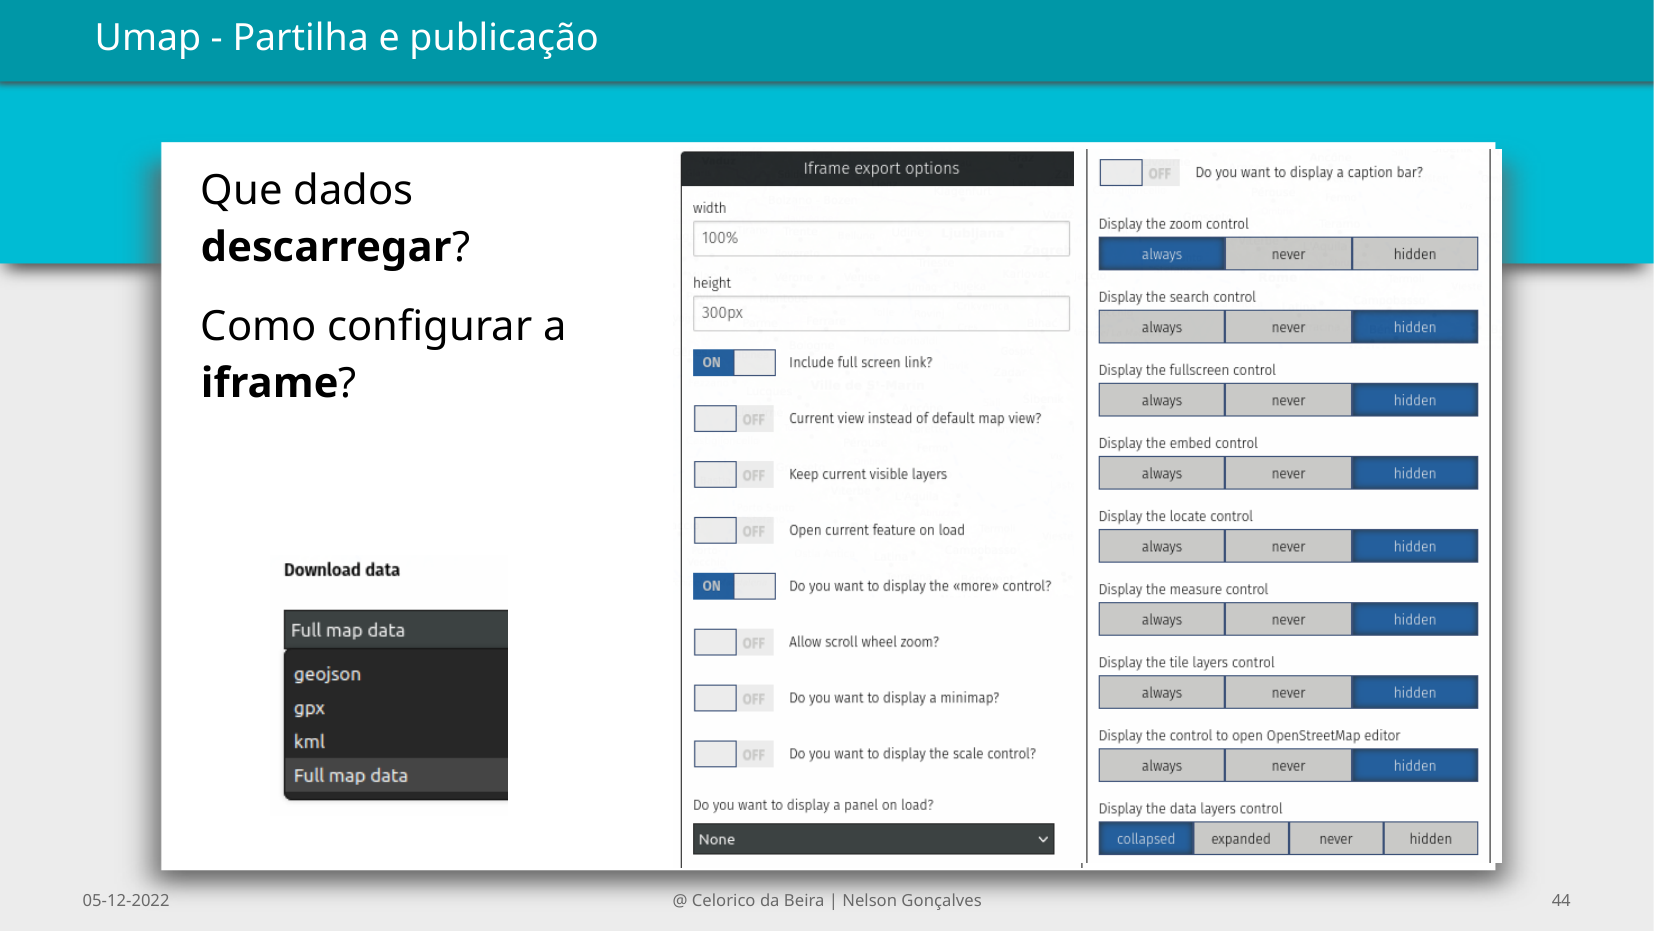

# Umap - Partilha e publicação
Que dados descarregar?
Como configurar a iframe?
05-12-2022
@ Celorico da Beira | Nelson Gonçalves
44